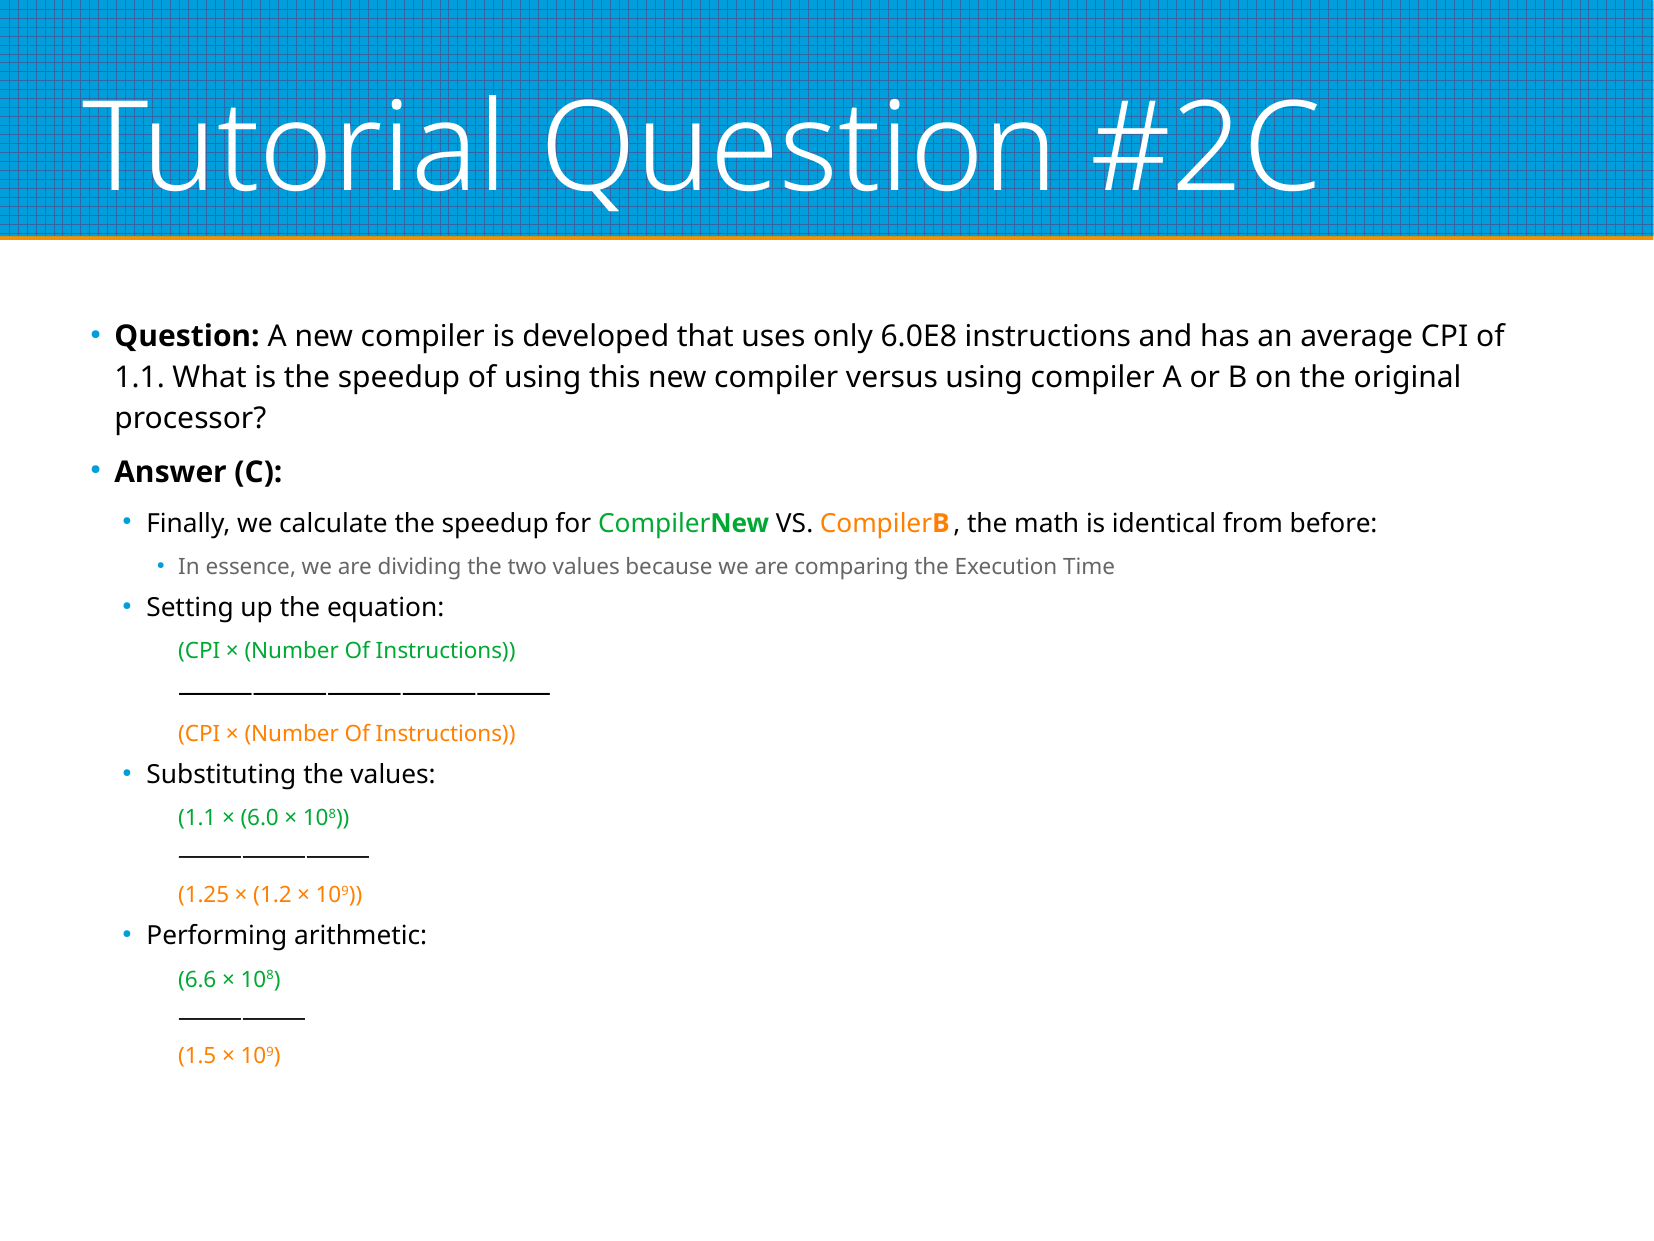

# Tutorial Question #2C
Question: A new compiler is developed that uses only 6.0E8 instructions and has an average CPI of 1.1. What is the speedup of using this new compiler versus using compiler A or B on the original processor?
Answer (C):
Finally, we calculate the speedup for CompilerNew VS. CompilerB, the math is identical from before:
In essence, we are dividing the two values because we are comparing the Execution Time
Setting up the equation:
(CPI × (Number Of Instructions))
⸻⸻⸻⸻⸻
(CPI × (Number Of Instructions))
Substituting the values:
(1.1 × (6.0 × 108))
⸻⸻⸻
(1.25 × (1.2 × 109))
Performing arithmetic:
(6.6 × 108)
⸻⸻
(1.5 × 109)